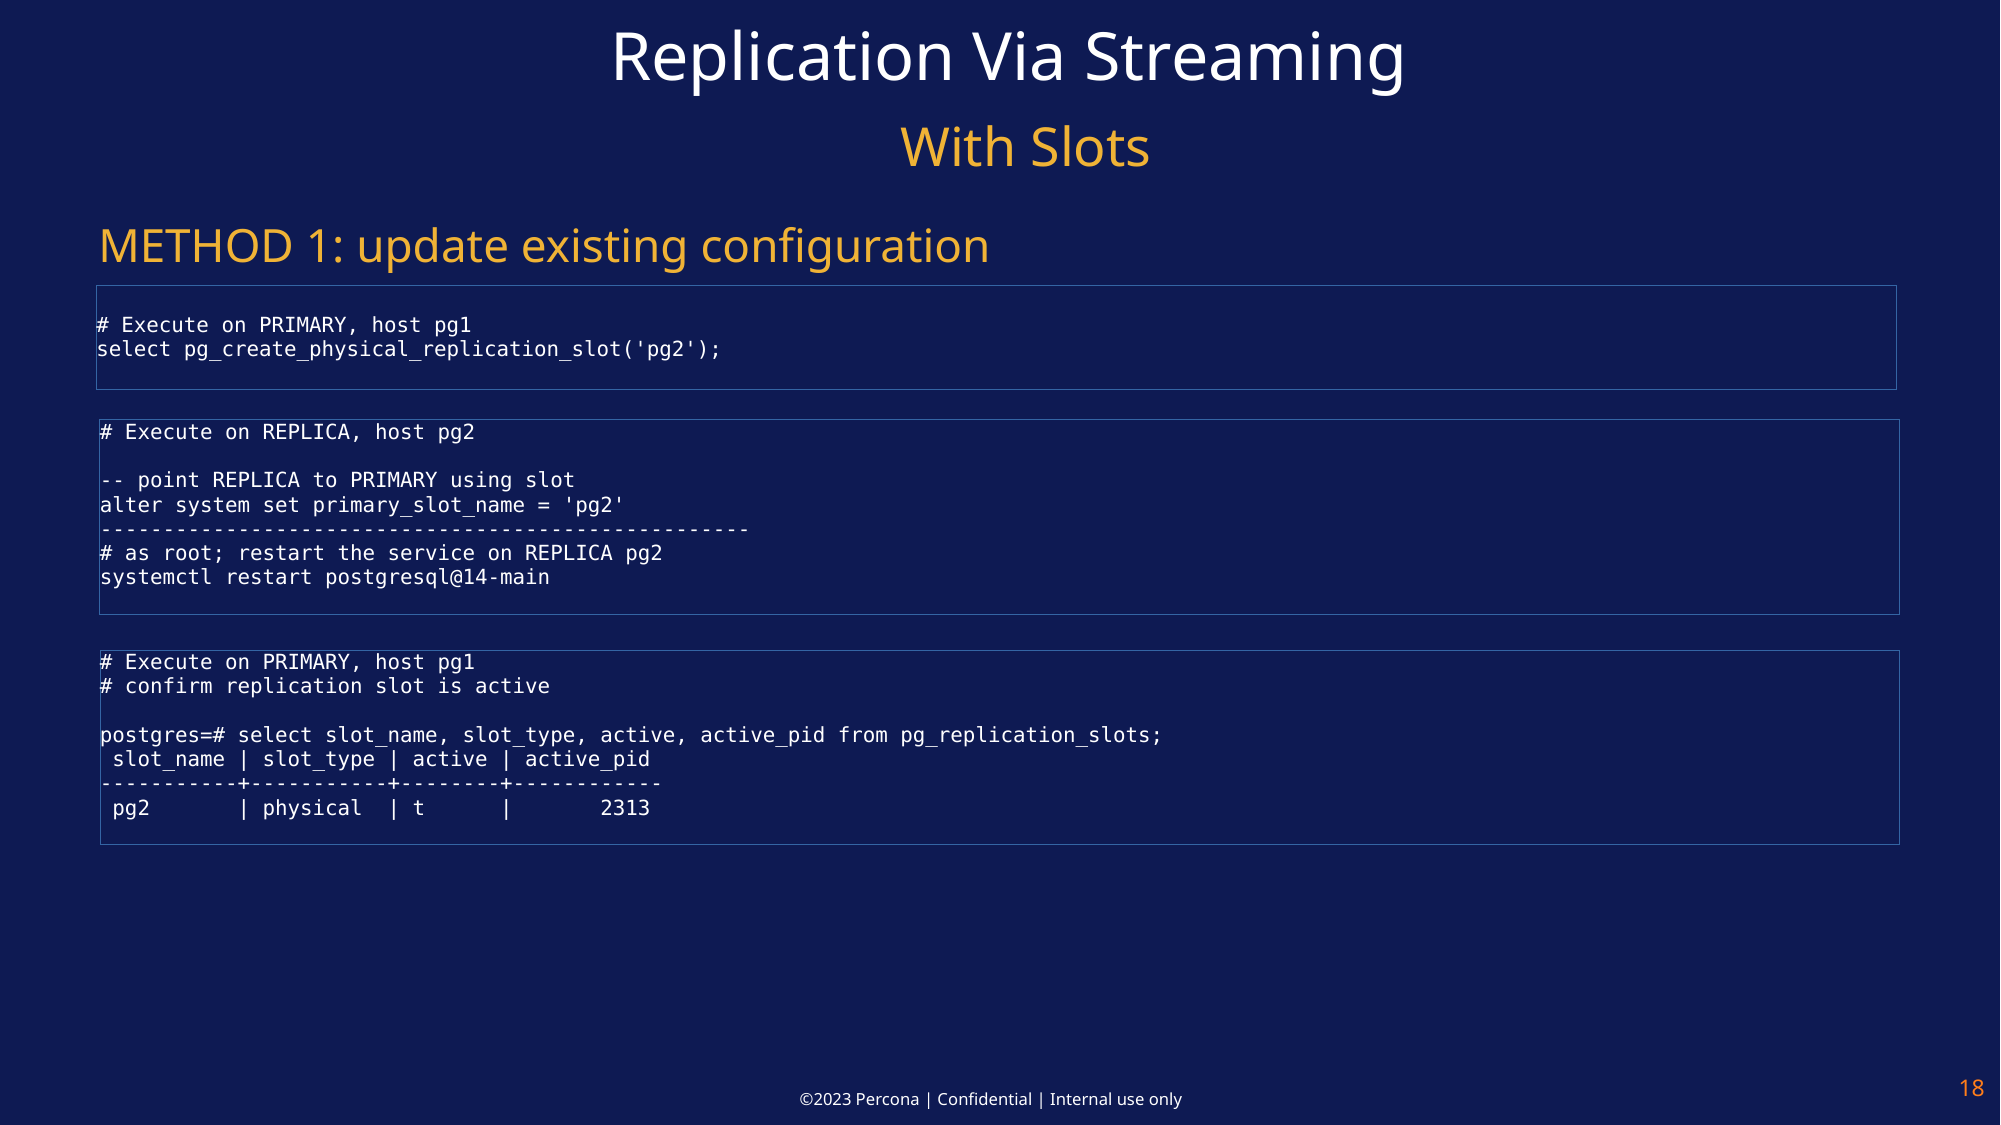

Replication Via Streaming
With Slots
METHOD 1: update existing configuration
# # Execute on PRIMARY, host pg1 select pg_create_physical_replication_slot('pg2');
# Execute on REPLICA, host pg2 -- point REPLICA to PRIMARY using slot alter system set primary_slot_name = 'pg2' ---------------------------------------------------- # as root; restart the service on REPLICA pg2 systemctl restart postgresql@14-main
# Execute on PRIMARY, host pg1 # confirm replication slot is active postgres=# select slot_name, slot_type, active, active_pid from pg_replication_slots; slot_name | slot_type | active | active_pid -----------+-----------+--------+------------ pg2 | physical | t | 2313